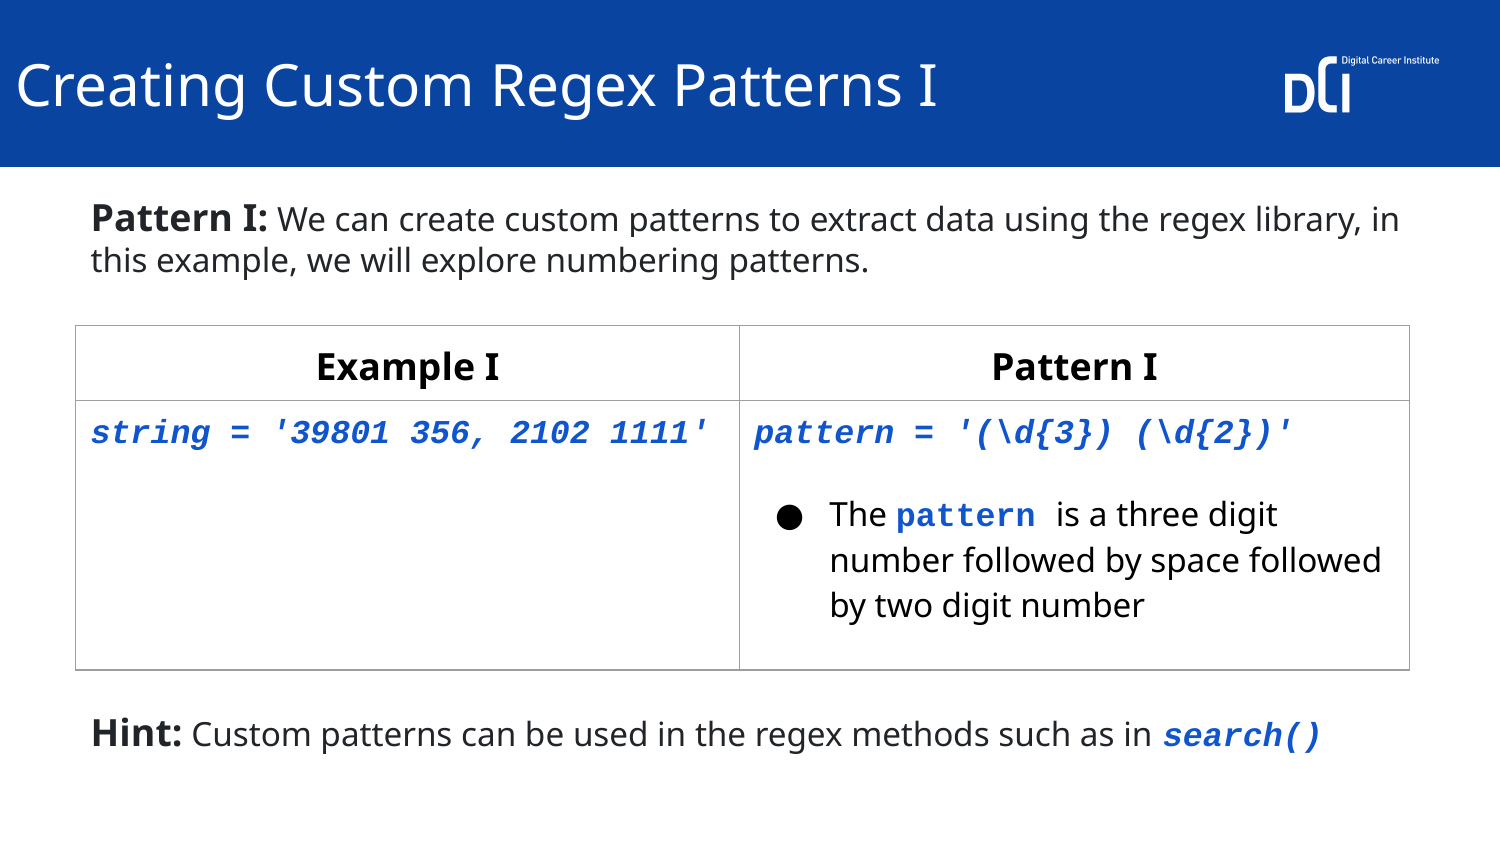

# Creating Custom Regex Patterns I
Pattern I: We can create custom patterns to extract data using the regex library, in this example, we will explore numbering patterns.
| Example I | Pattern I |
| --- | --- |
| string = '39801 356, 2102 1111' | pattern = '(\d{3}) (\d{2})' The pattern is a three digit number followed by space followed by two digit number |
Hint: Custom patterns can be used in the regex methods such as in search()